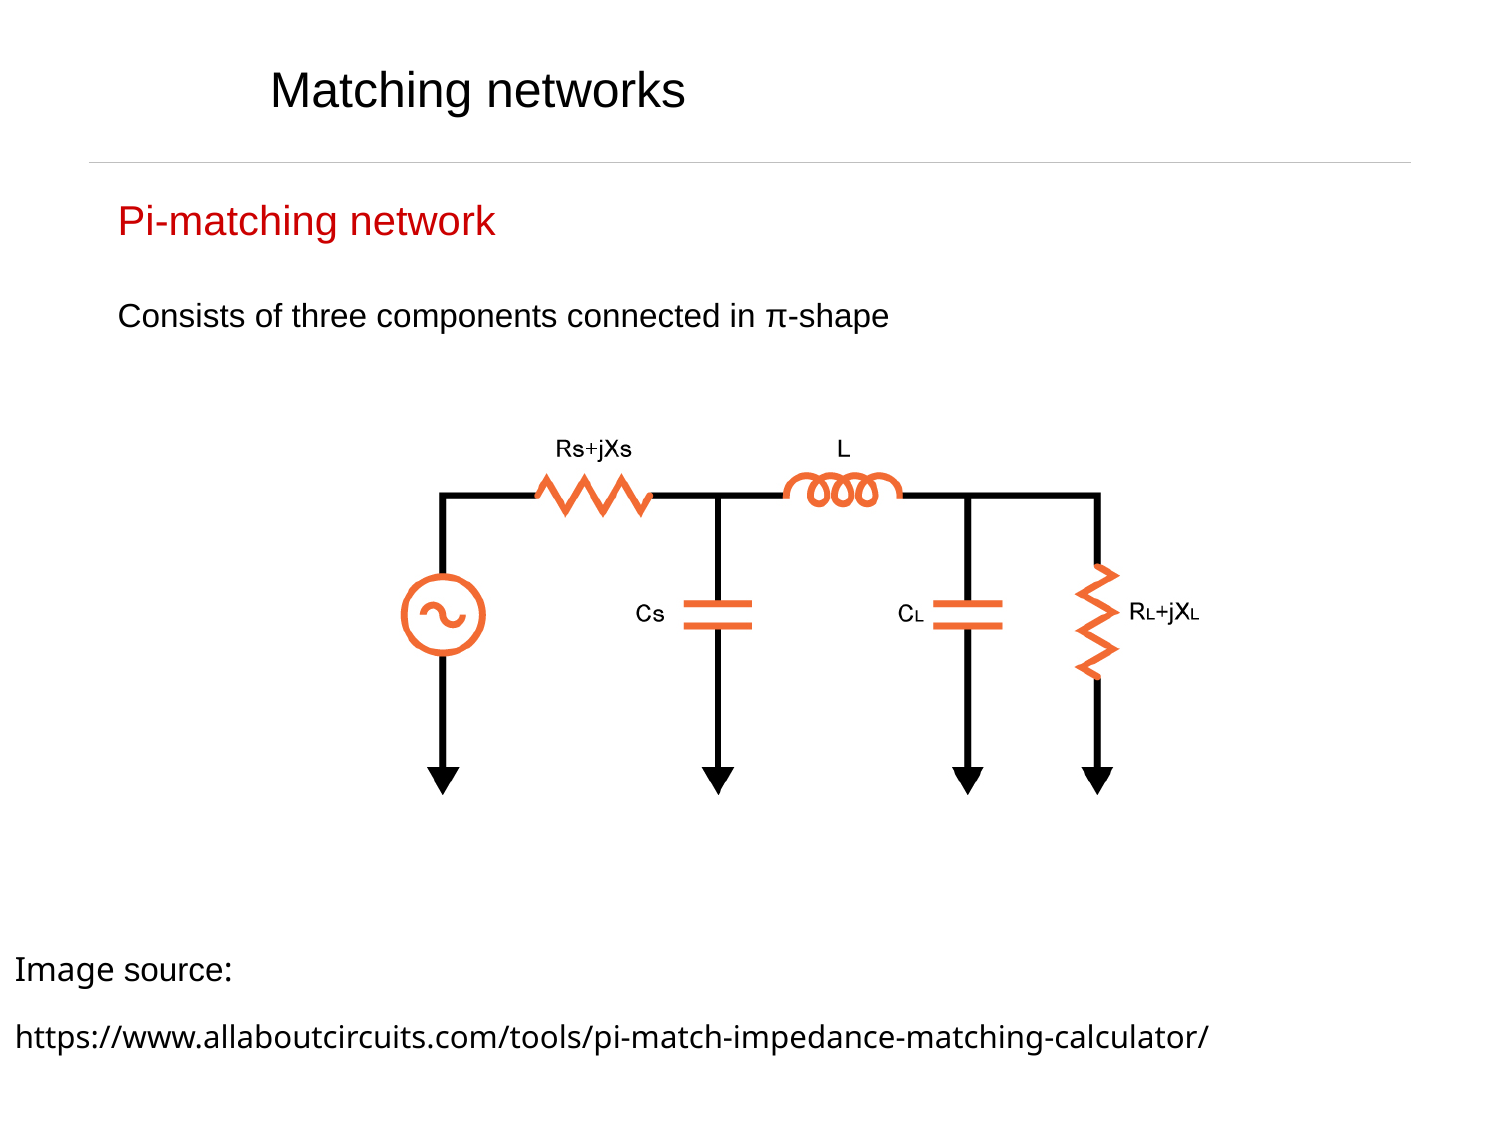

Matching networks
# Pi-matching network
Consists of three components connected in π-shape
Image source:
https://www.allaboutcircuits.com/tools/pi-match-impedance-matching-calculator/